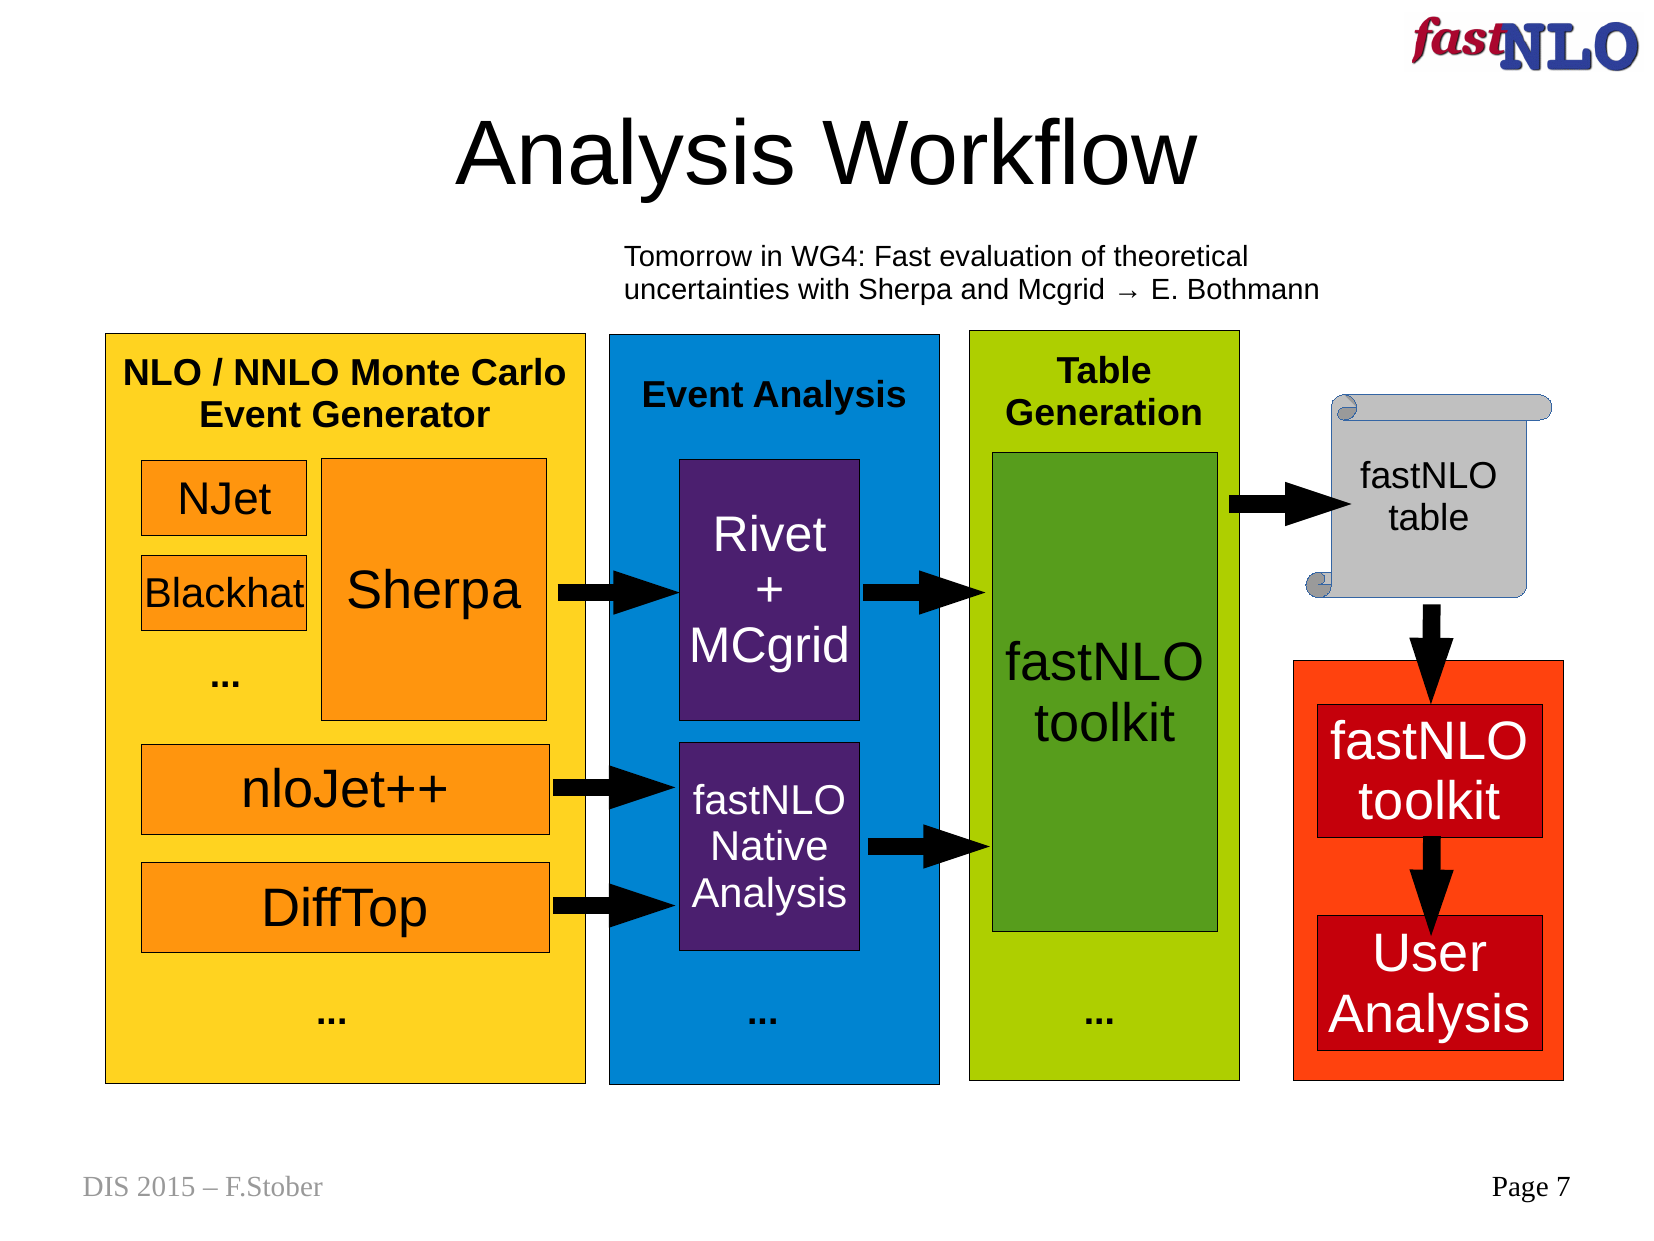

# Analysis Workflow
Tomorrow in WG4: Fast evaluation of theoretical
uncertainties with Sherpa and Mcgrid → E. Bothmann
Table
Generation
NLO / NNLO Monte Carlo
Event Generator
Event Analysis
fastNLO
table
fastNLO
toolkit
Sherpa
Rivet
+
MCgrid
NJet
Blackhat
...
fastNLO
toolkit
fastNLO
Native
Analysis
nloJet++
DiffTop
User
Analysis
...
...
...
7